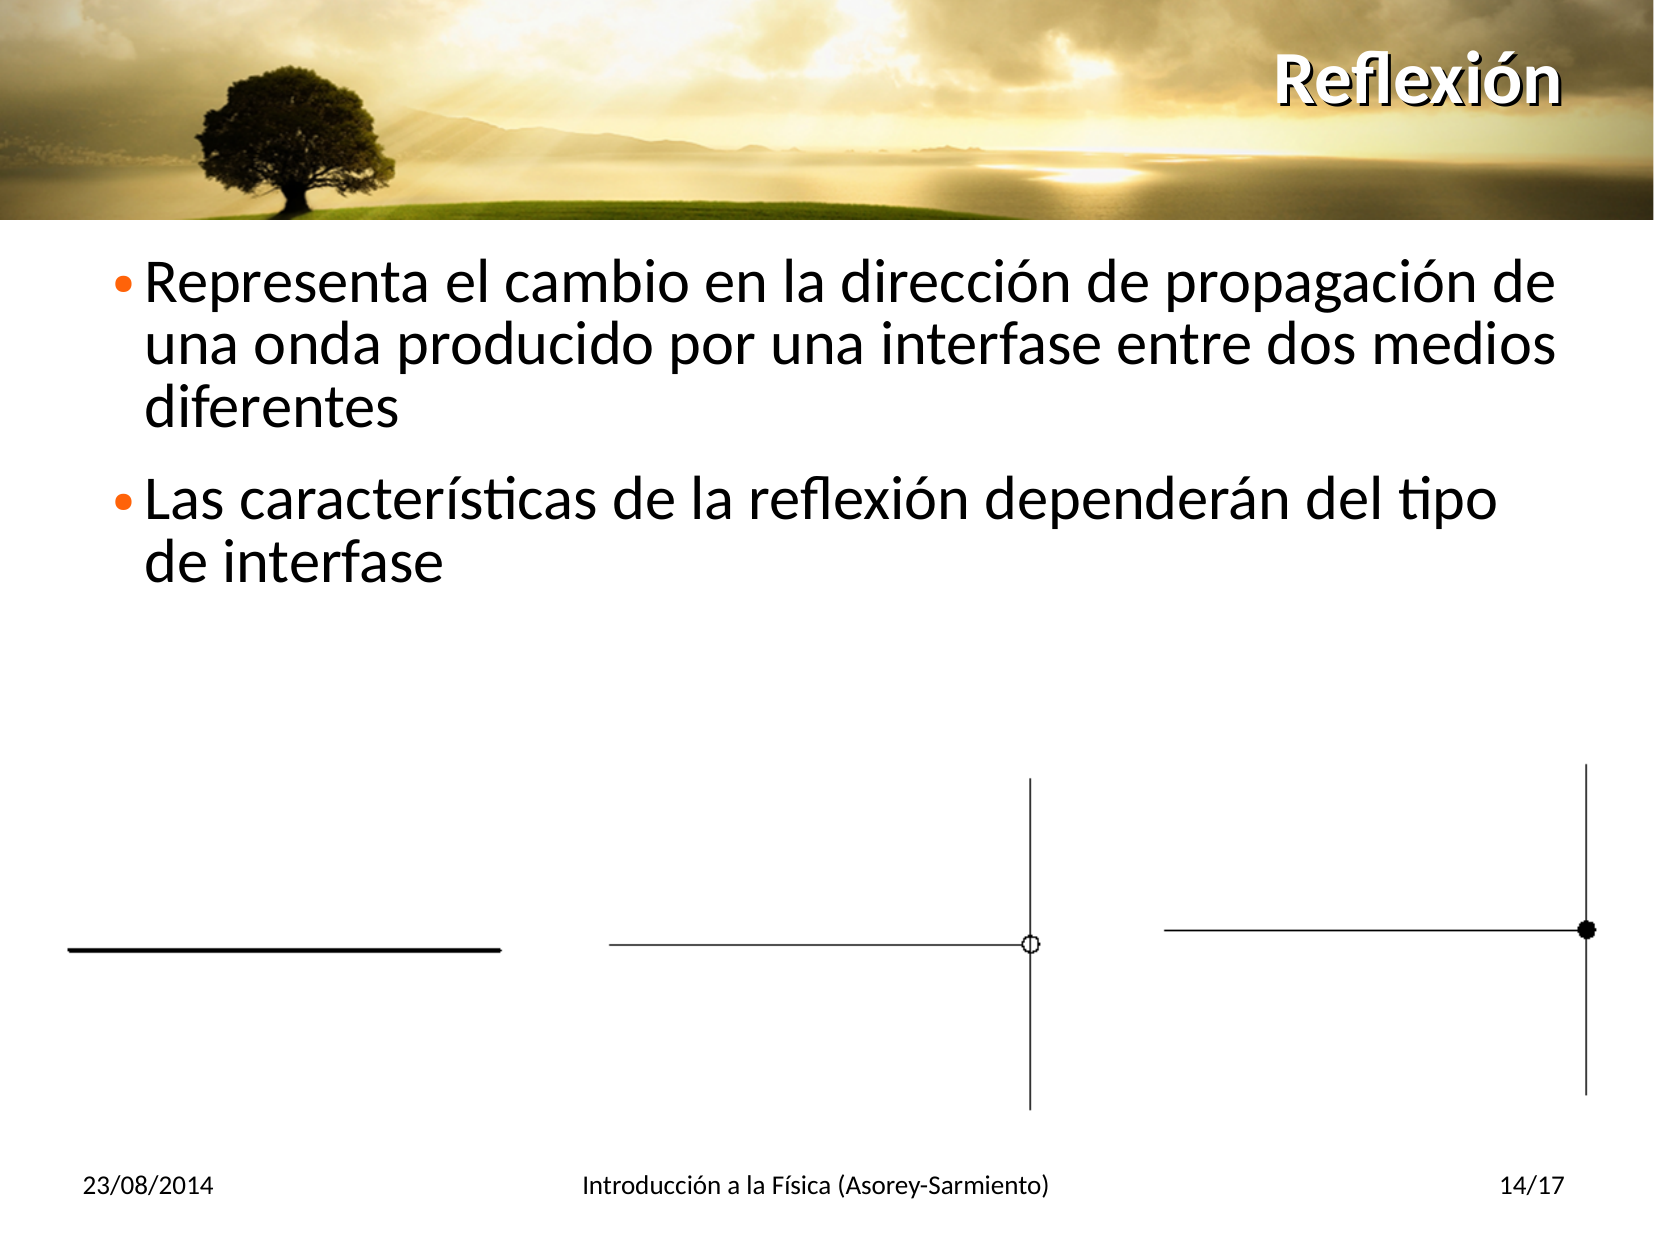

# Reflexión
Representa el cambio en la dirección de propagación de una onda producido por una interfase entre dos medios diferentes
Las características de la reflexión dependerán del tipo de interfase
23/08/2014
Introducción a la Física (Asorey-Sarmiento)
14